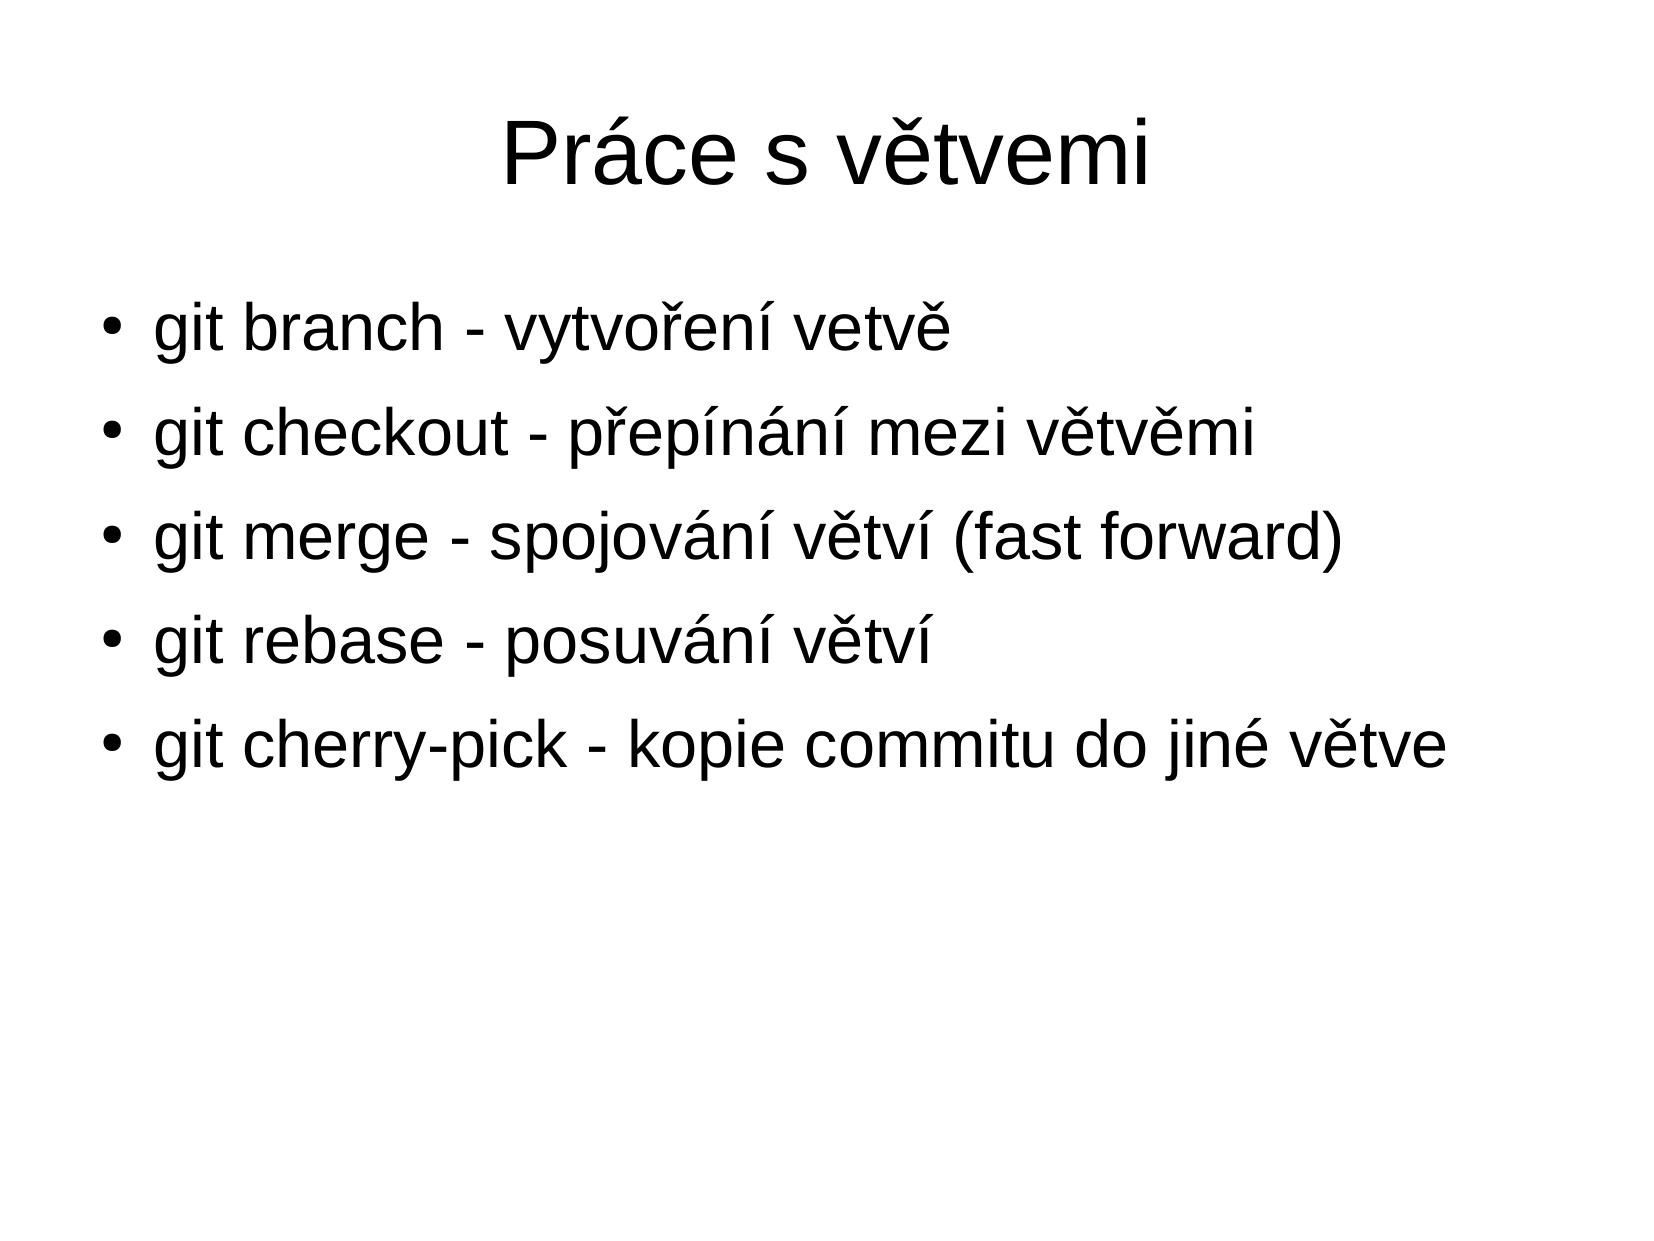

# Práce s větvemi
git branch - vytvoření vetvě
git checkout - přepínání mezi větvěmi
git merge - spojování větví (fast forward)
git rebase - posuvání větví
git cherry-pick - kopie commitu do jiné větve